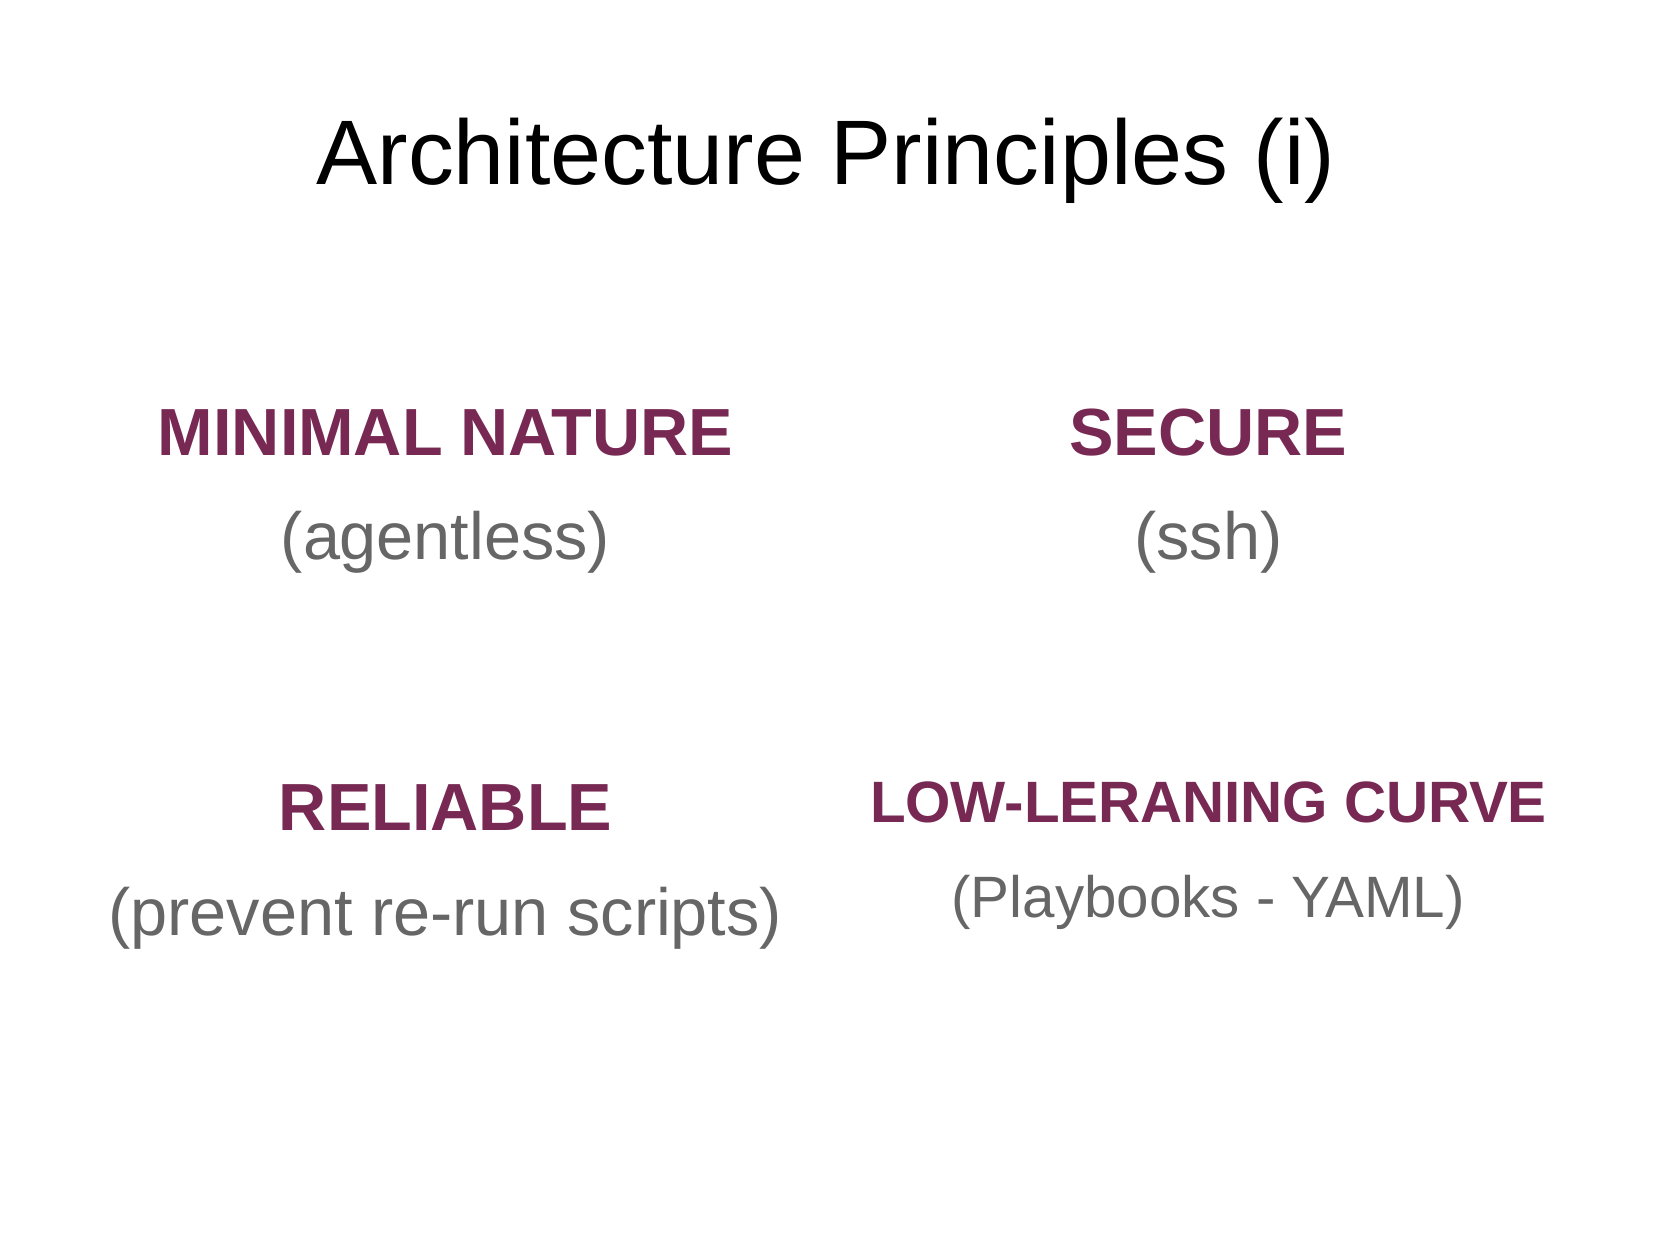

# Architecture Principles (i)
MINIMAL NATURE
(agentless)
SECURE
(ssh)
RELIABLE
(prevent re-run scripts)
LOW-LERANING CURVE
(Playbooks - YAML)